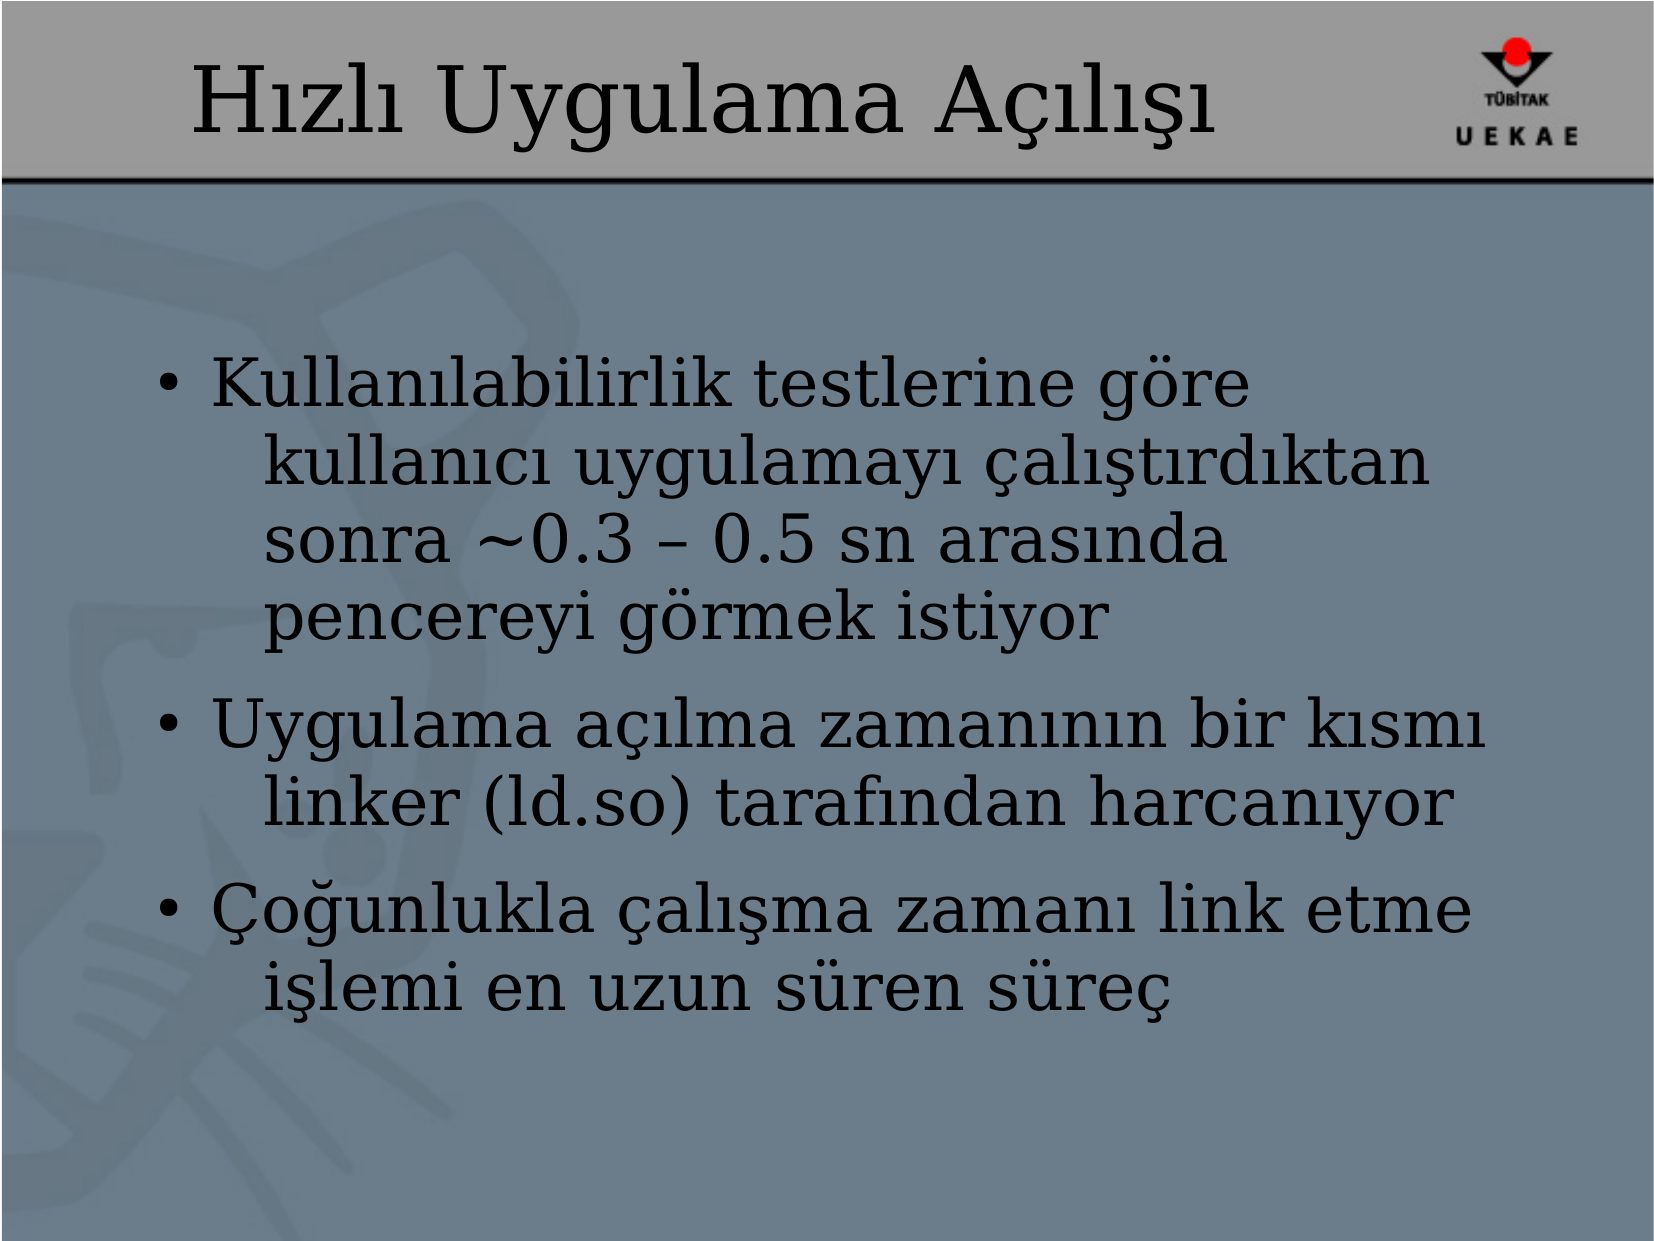

# Hızlı Uygulama Açılışı
Kullanılabilirlik testlerine göre kullanıcı uygulamayı çalıştırdıktan sonra ~0.3 – 0.5 sn arasında pencereyi görmek istiyor
Uygulama açılma zamanının bir kısmı linker (ld.so) tarafından harcanıyor
Çoğunlukla çalışma zamanı link etme işlemi en uzun süren süreç